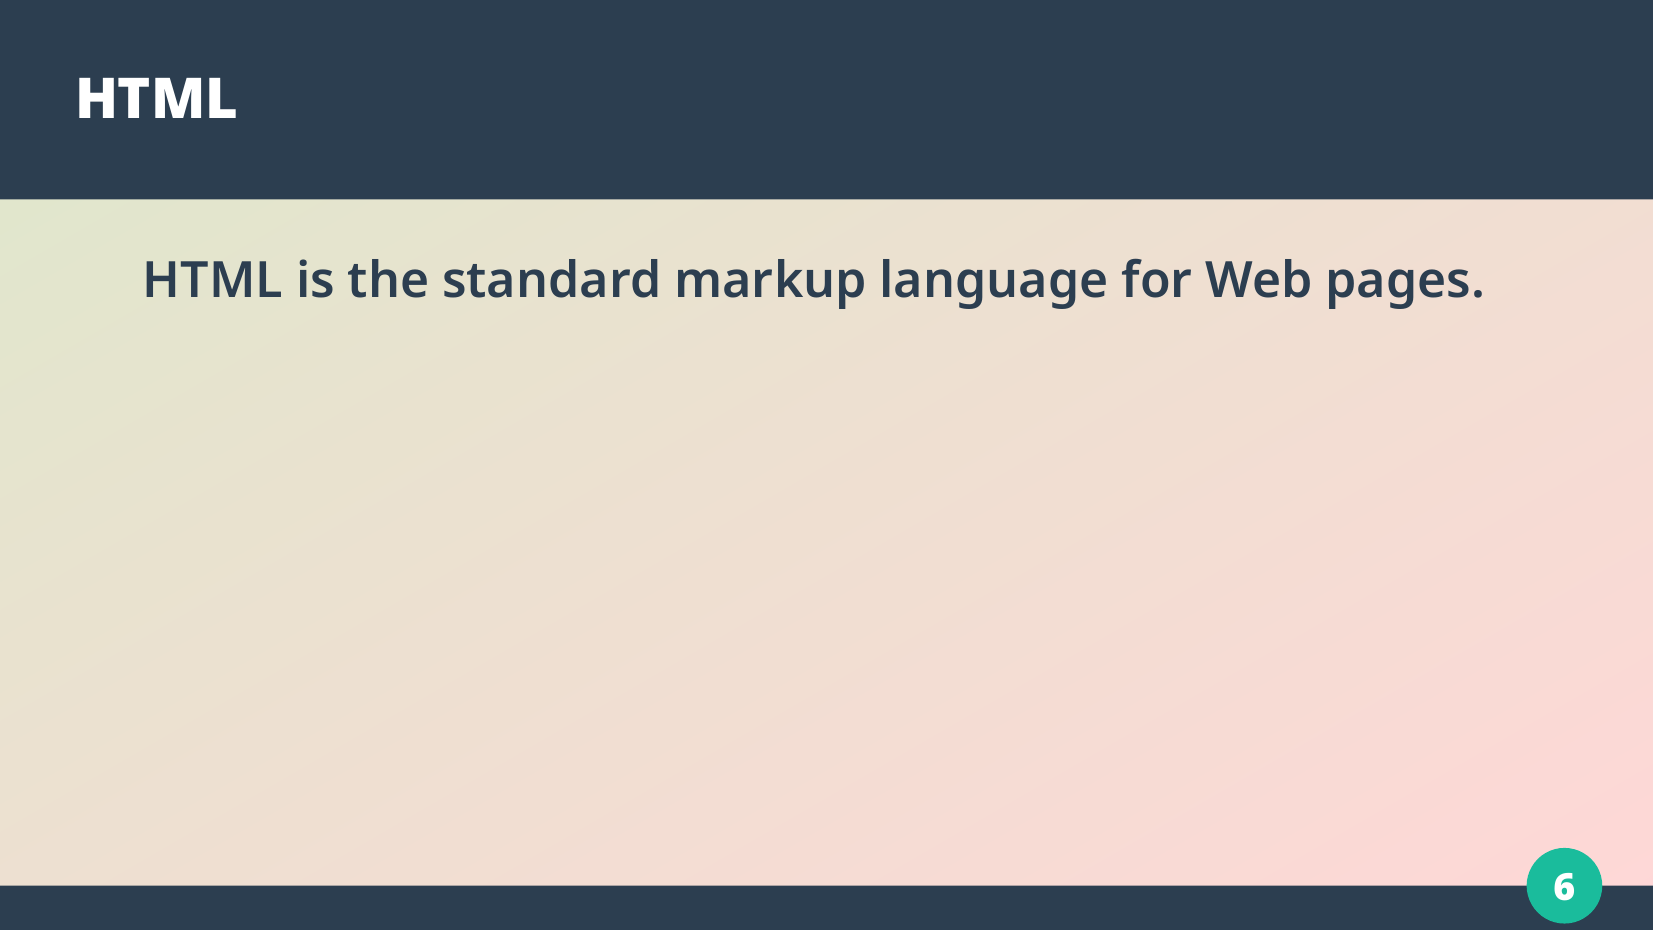

# HTML
 HTML is the standard markup language for Web pages.